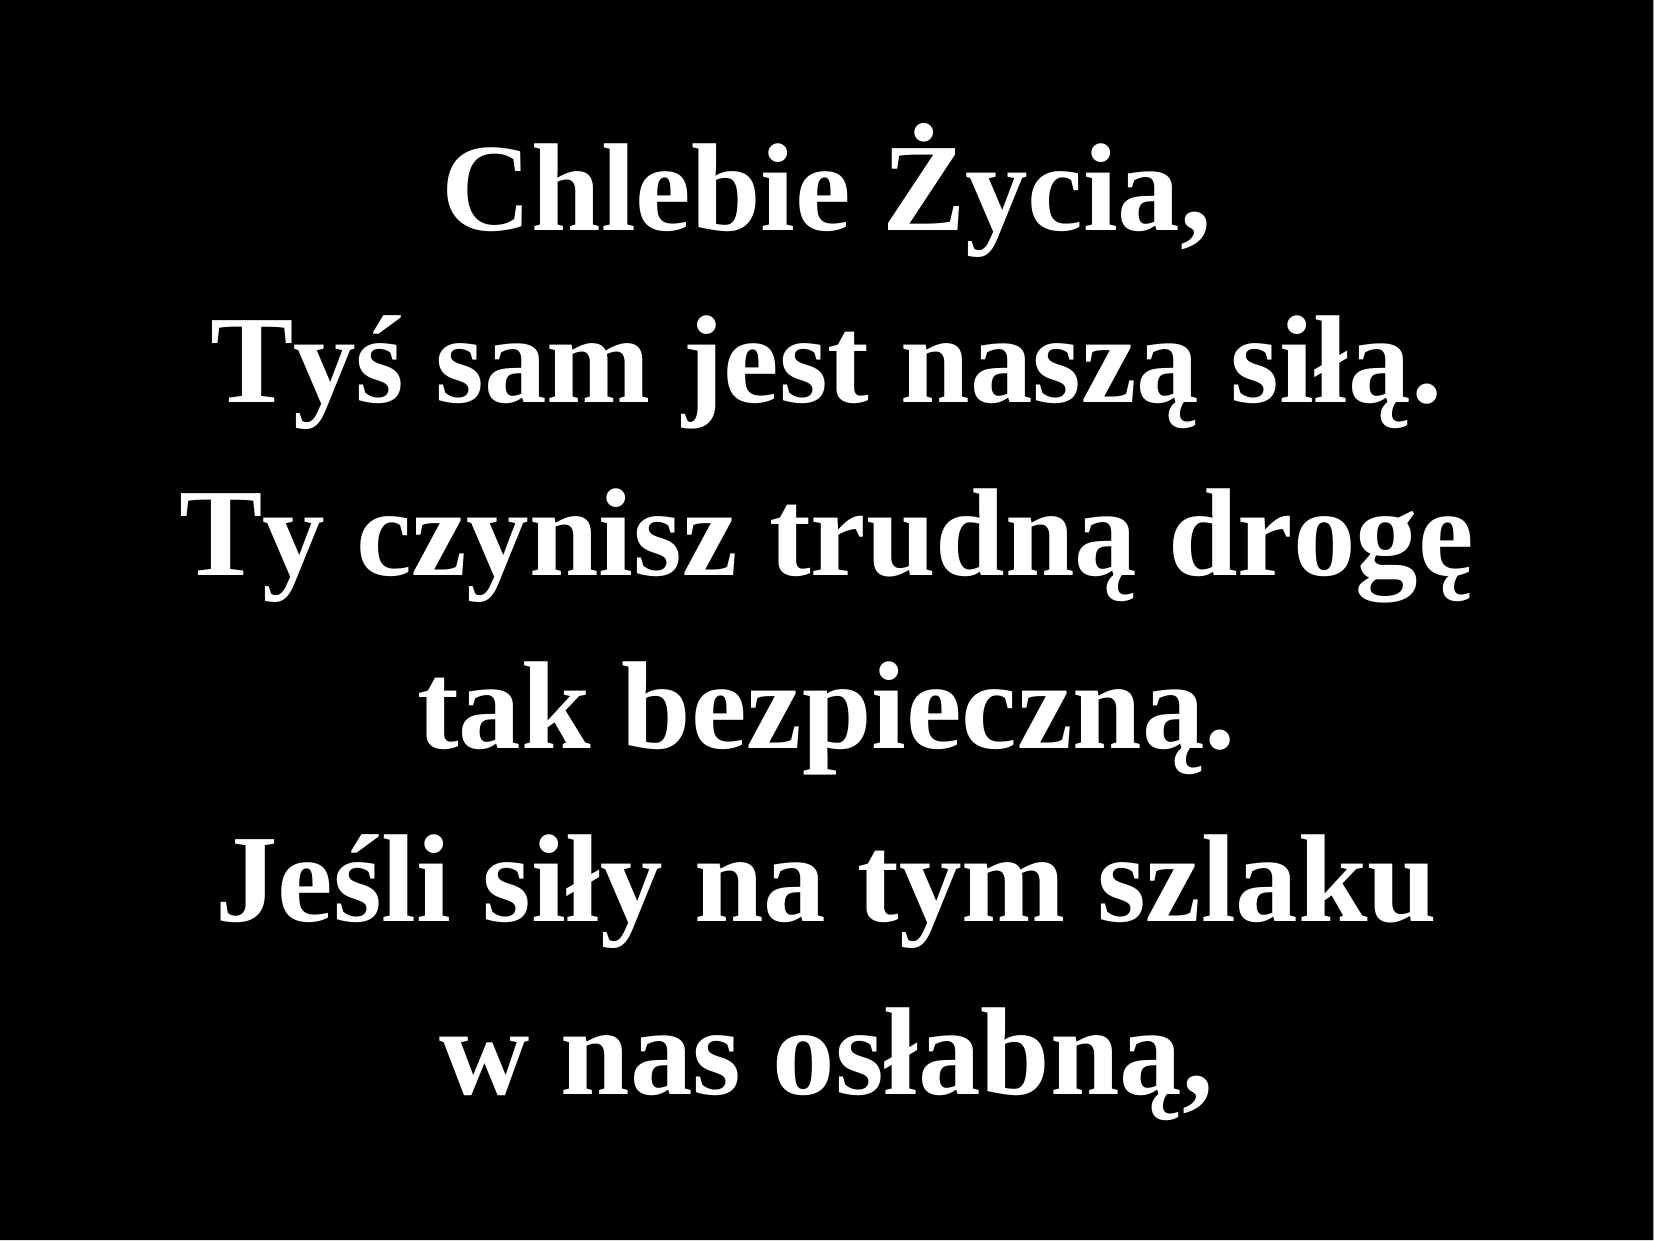

# Chlebie Życia, ppp Tyś sam jest naszą siłą. ppp Ty czynisz trudną drogę ppp tak bezpieczną. ppp Jeśli siły na tym szlaku ppp w nas osłabną,